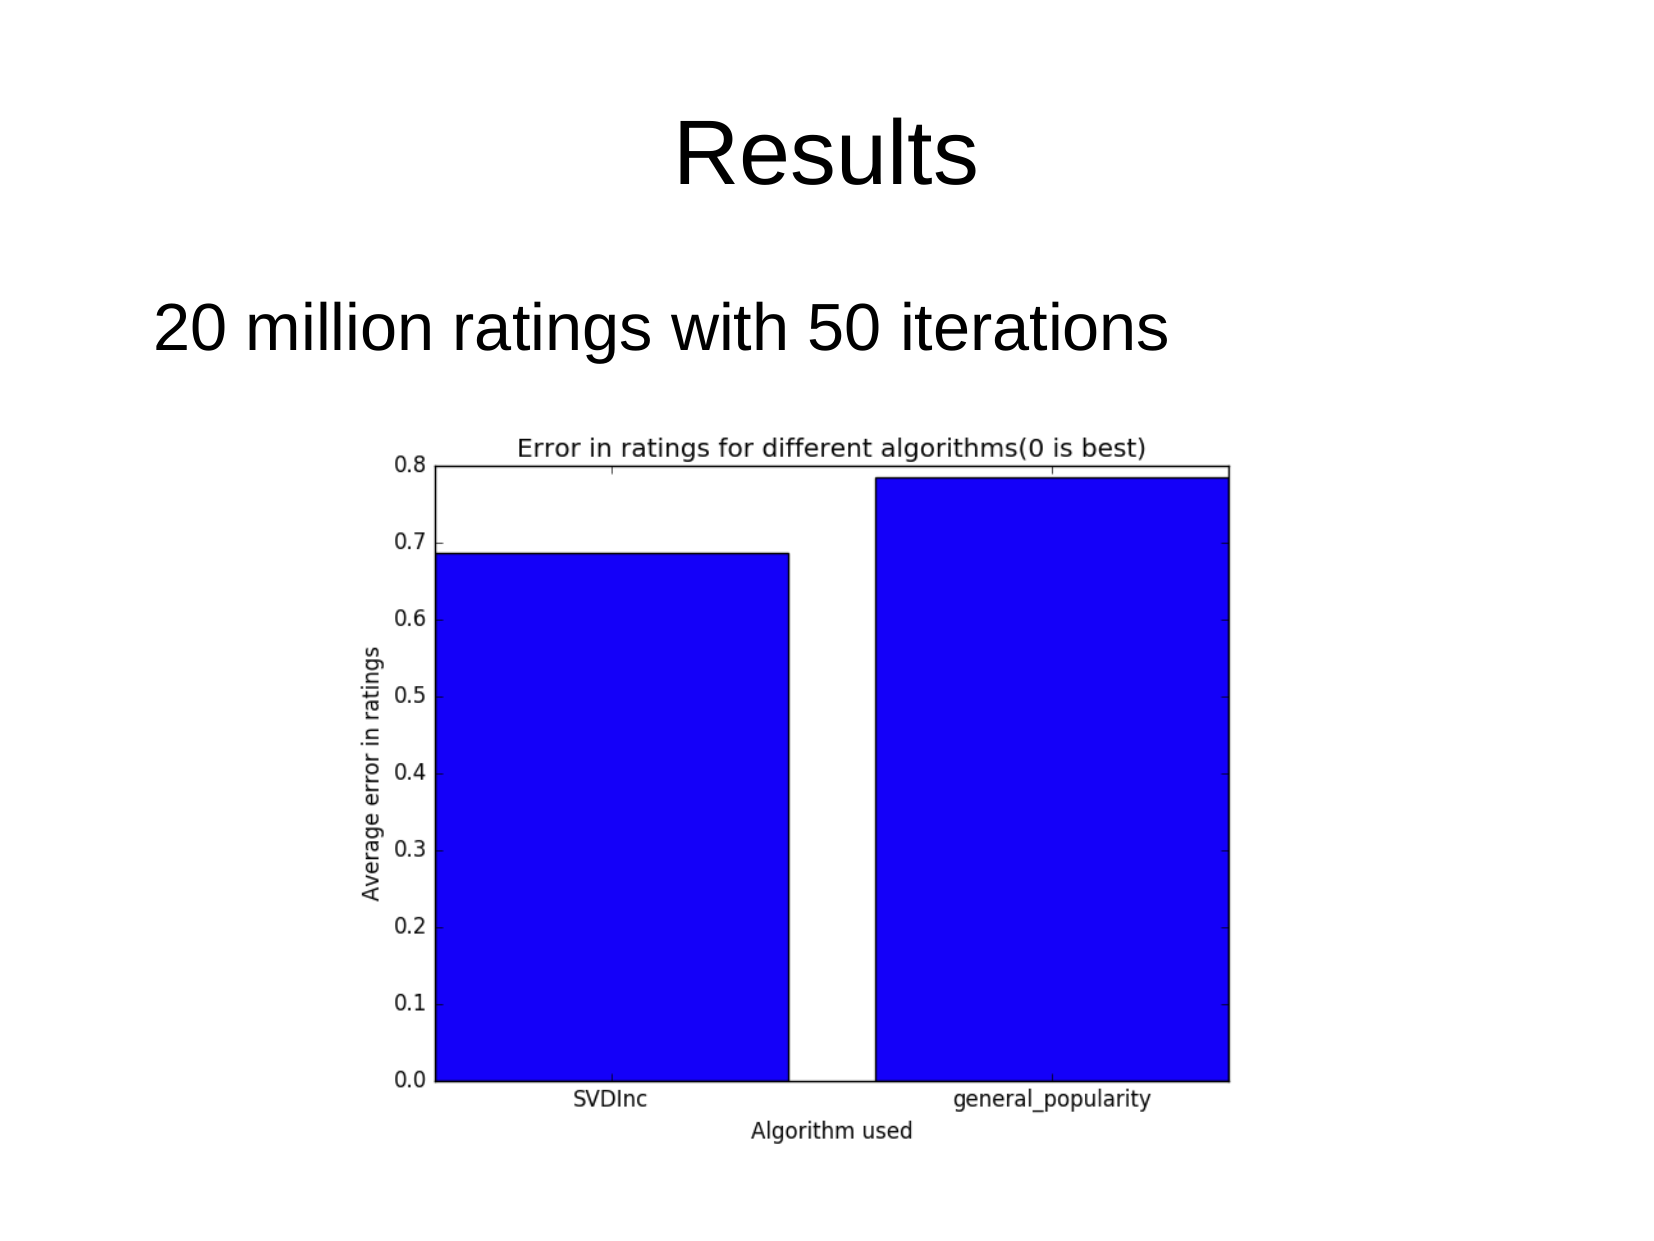

# Results
20 million ratings with 50 iterations